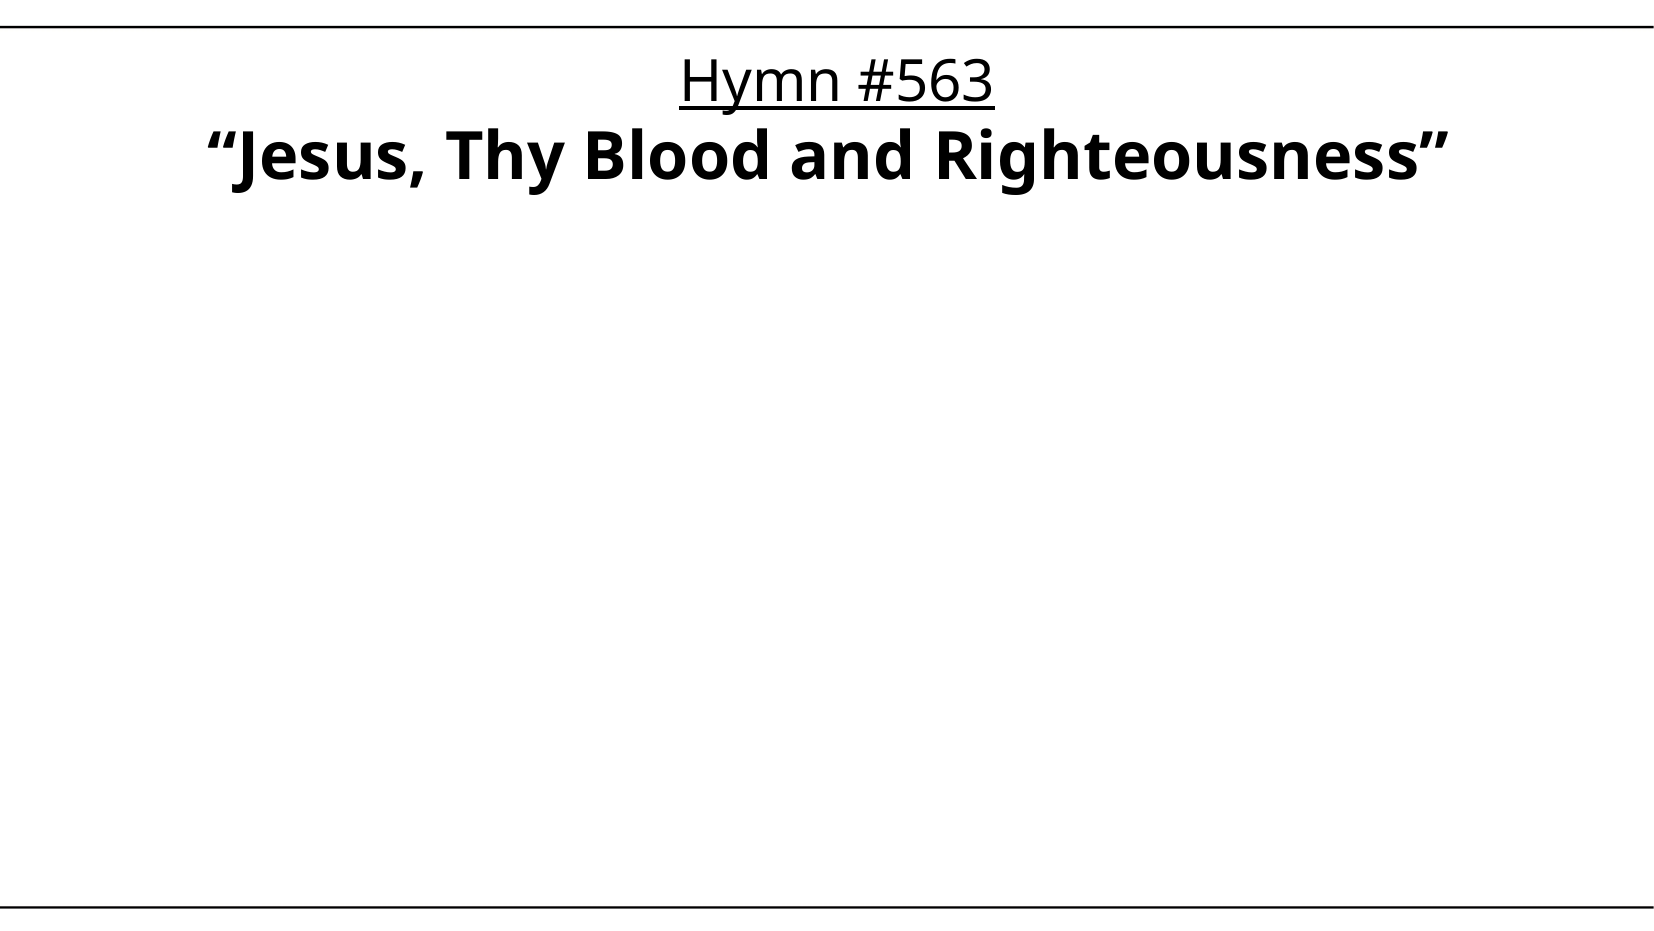

Hymn #563
“Jesus, Thy Blood and Righteousness”